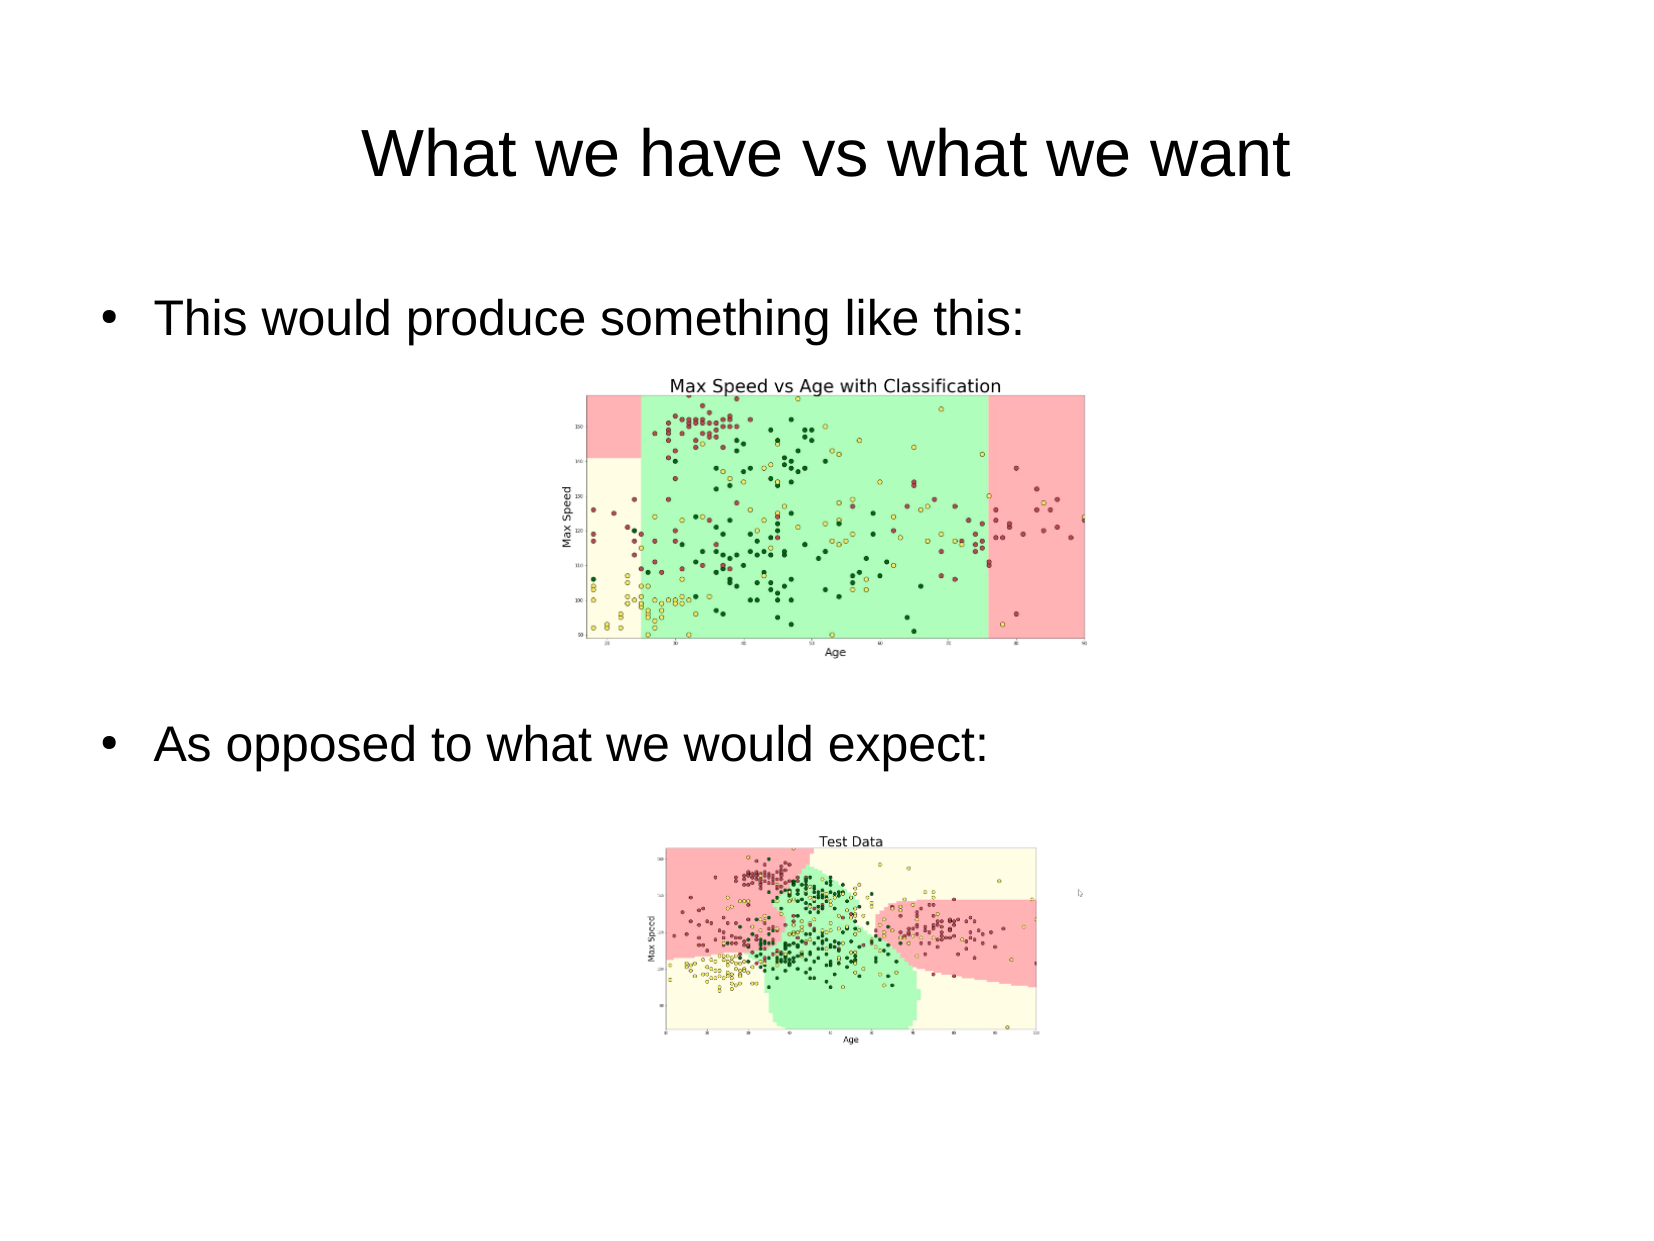

# What we have vs what we want
This would produce something like this:
As opposed to what we would expect: